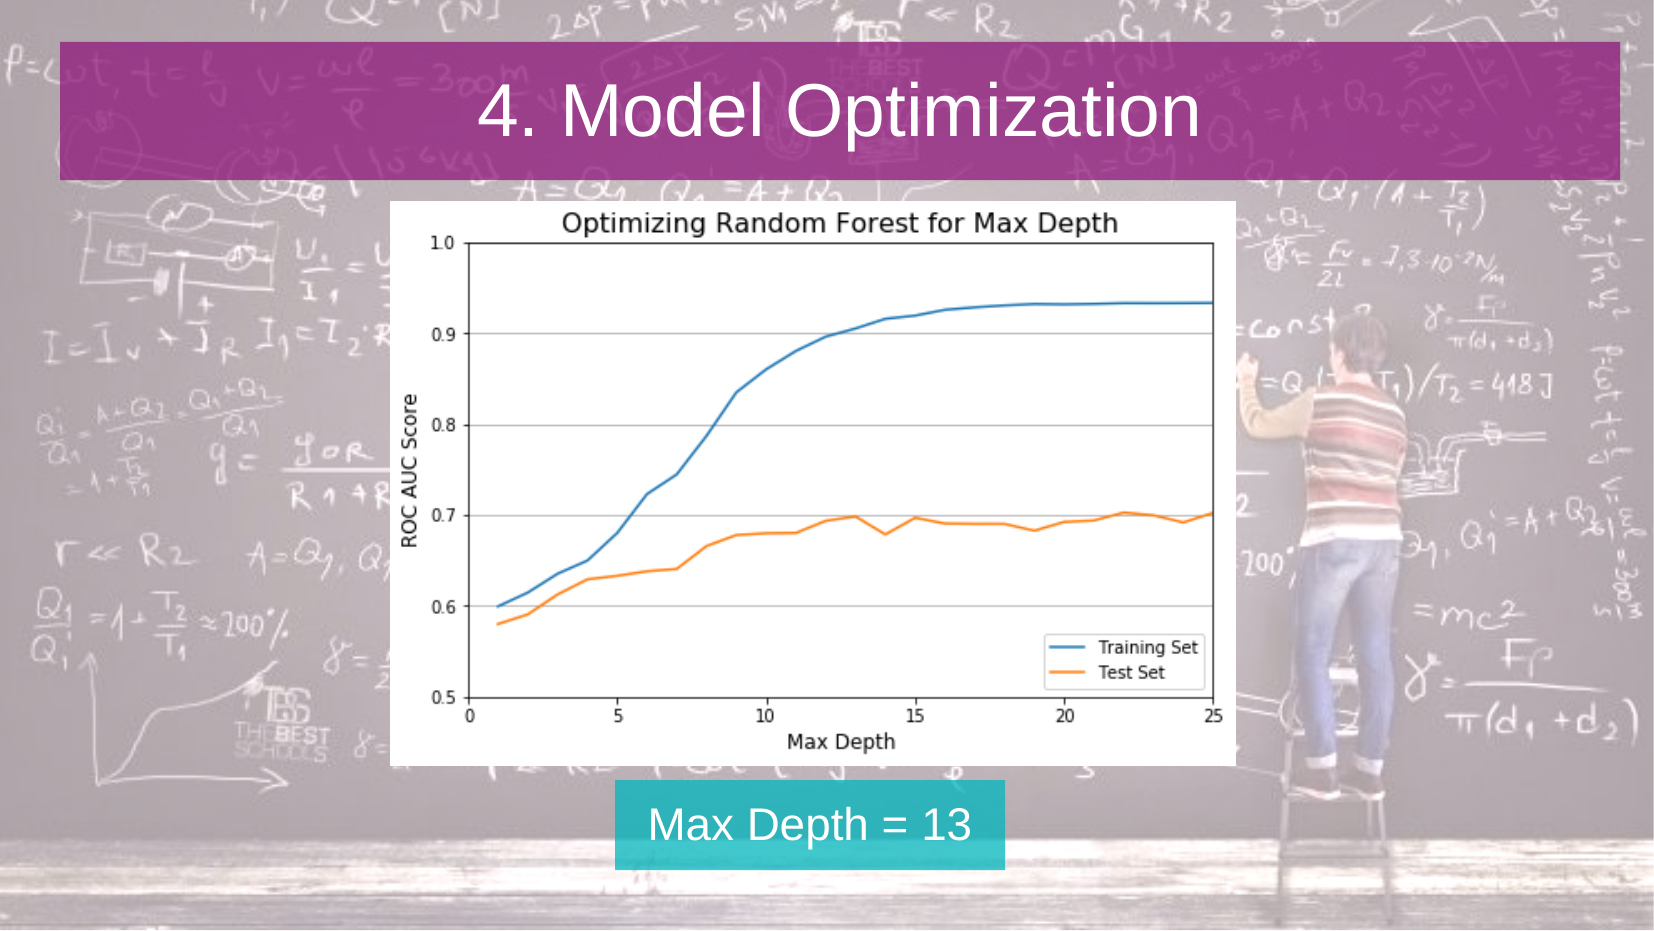

# 4. Model Optimization
Max Depth = 13